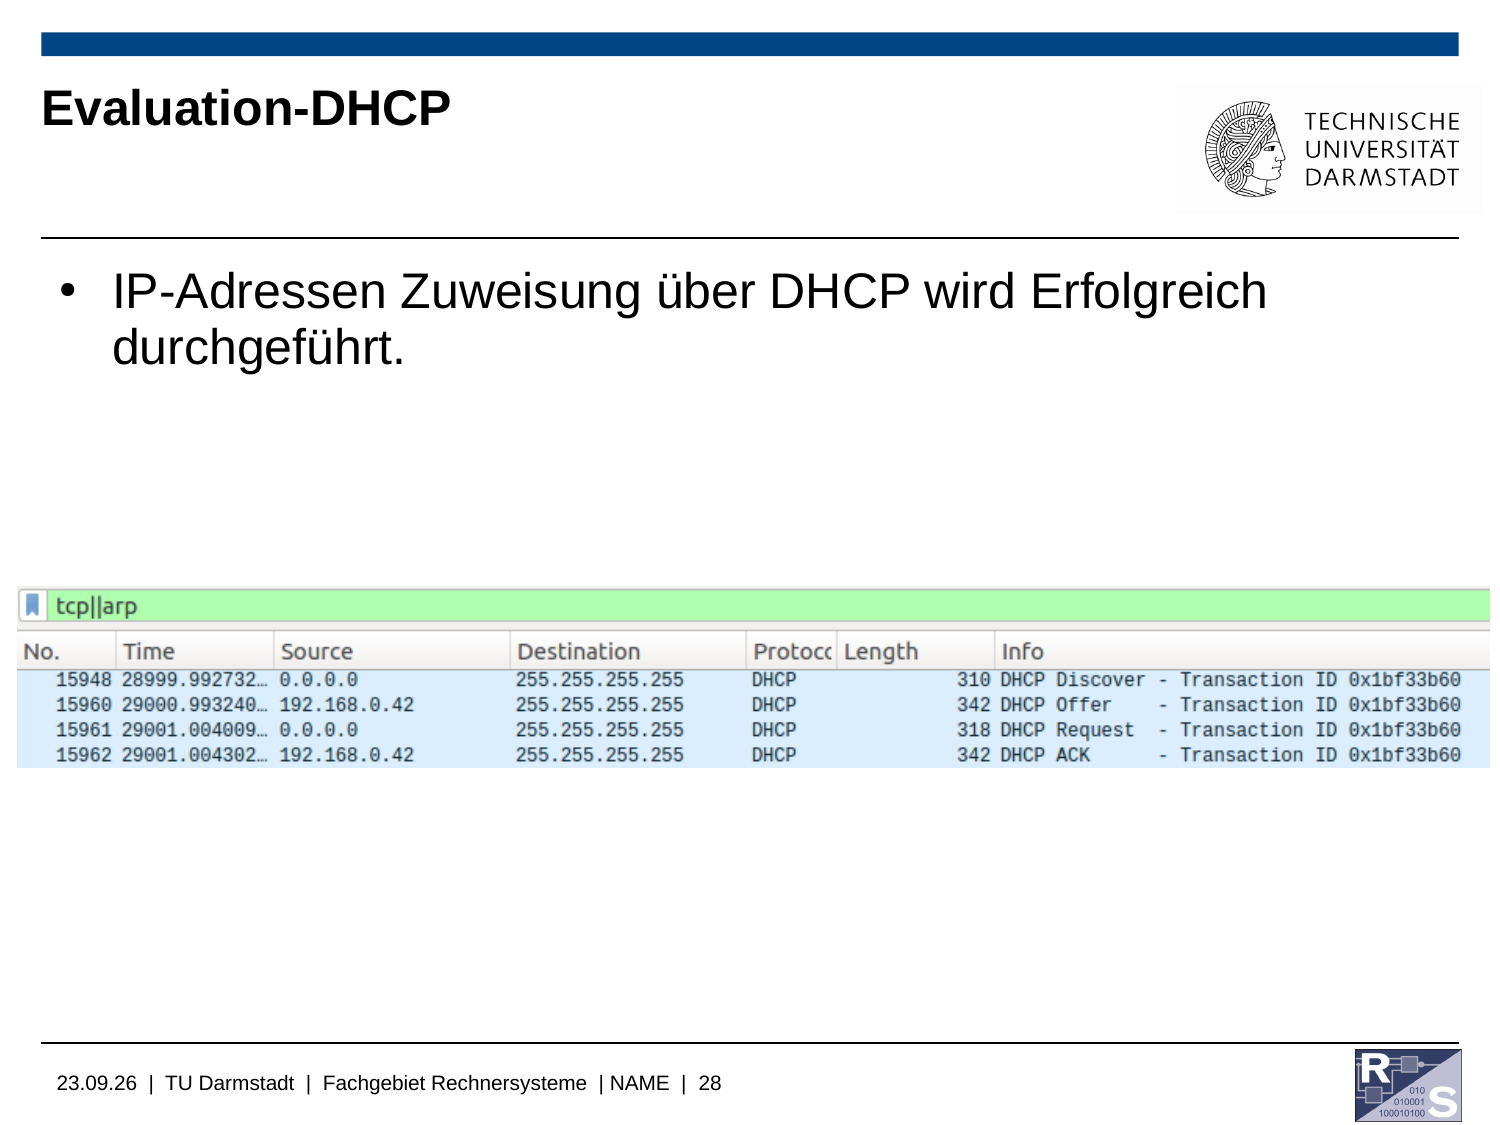

# Evaluation-DHCP
IP-Adressen Zuweisung über DHCP wird Erfolgreich durchgeführt.